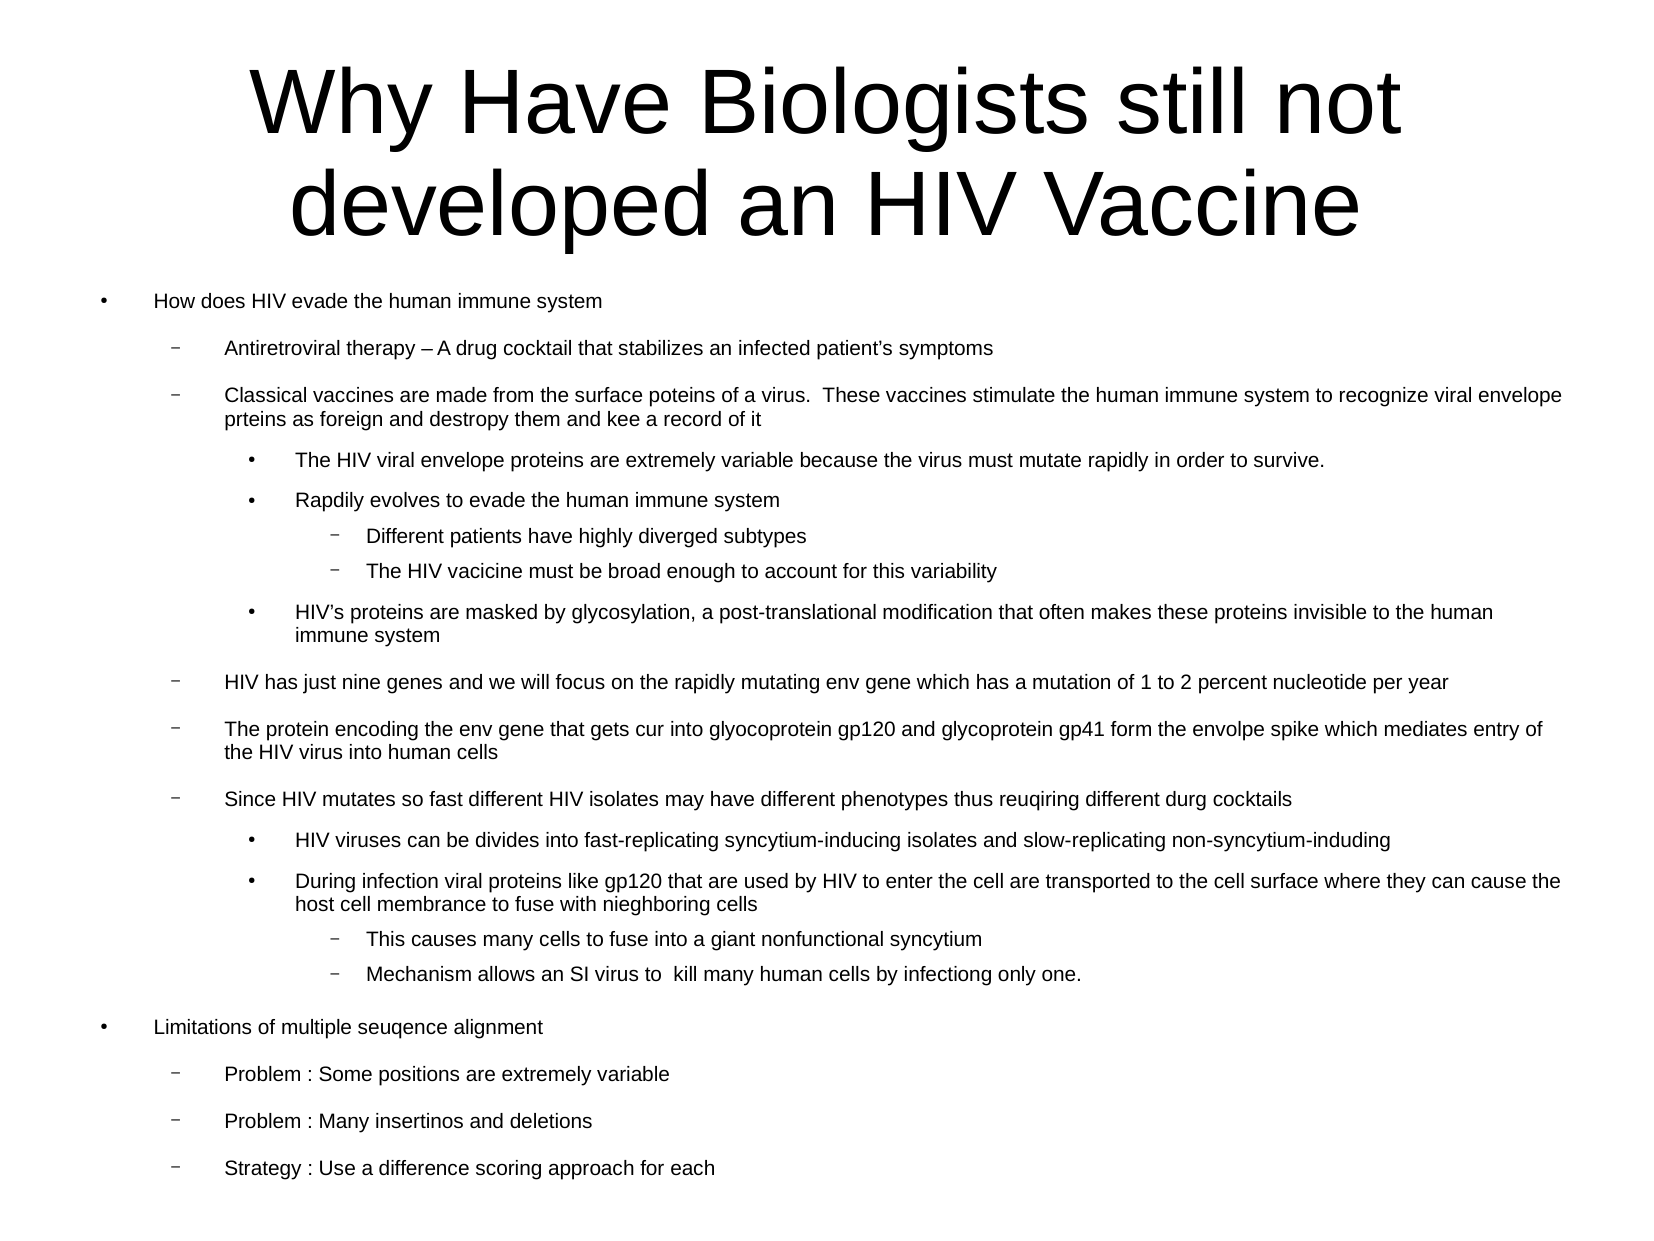

# Why Have Biologists still not developed an HIV Vaccine
How does HIV evade the human immune system
Antiretroviral therapy – A drug cocktail that stabilizes an infected patient’s symptoms
Classical vaccines are made from the surface poteins of a virus. These vaccines stimulate the human immune system to recognize viral envelope prteins as foreign and destropy them and kee a record of it
The HIV viral envelope proteins are extremely variable because the virus must mutate rapidly in order to survive.
Rapdily evolves to evade the human immune system
Different patients have highly diverged subtypes
The HIV vacicine must be broad enough to account for this variability
HIV’s proteins are masked by glycosylation, a post-translational modification that often makes these proteins invisible to the human immune system
HIV has just nine genes and we will focus on the rapidly mutating env gene which has a mutation of 1 to 2 percent nucleotide per year
The protein encoding the env gene that gets cur into glyocoprotein gp120 and glycoprotein gp41 form the envolpe spike which mediates entry of the HIV virus into human cells
Since HIV mutates so fast different HIV isolates may have different phenotypes thus reuqiring different durg cocktails
HIV viruses can be divides into fast-replicating syncytium-inducing isolates and slow-replicating non-syncytium-induding
During infection viral proteins like gp120 that are used by HIV to enter the cell are transported to the cell surface where they can cause the host cell membrance to fuse with nieghboring cells
This causes many cells to fuse into a giant nonfunctional syncytium
Mechanism allows an SI virus to kill many human cells by infectiong only one.
Limitations of multiple seuqence alignment
Problem : Some positions are extremely variable
Problem : Many insertinos and deletions
Strategy : Use a difference scoring approach for each